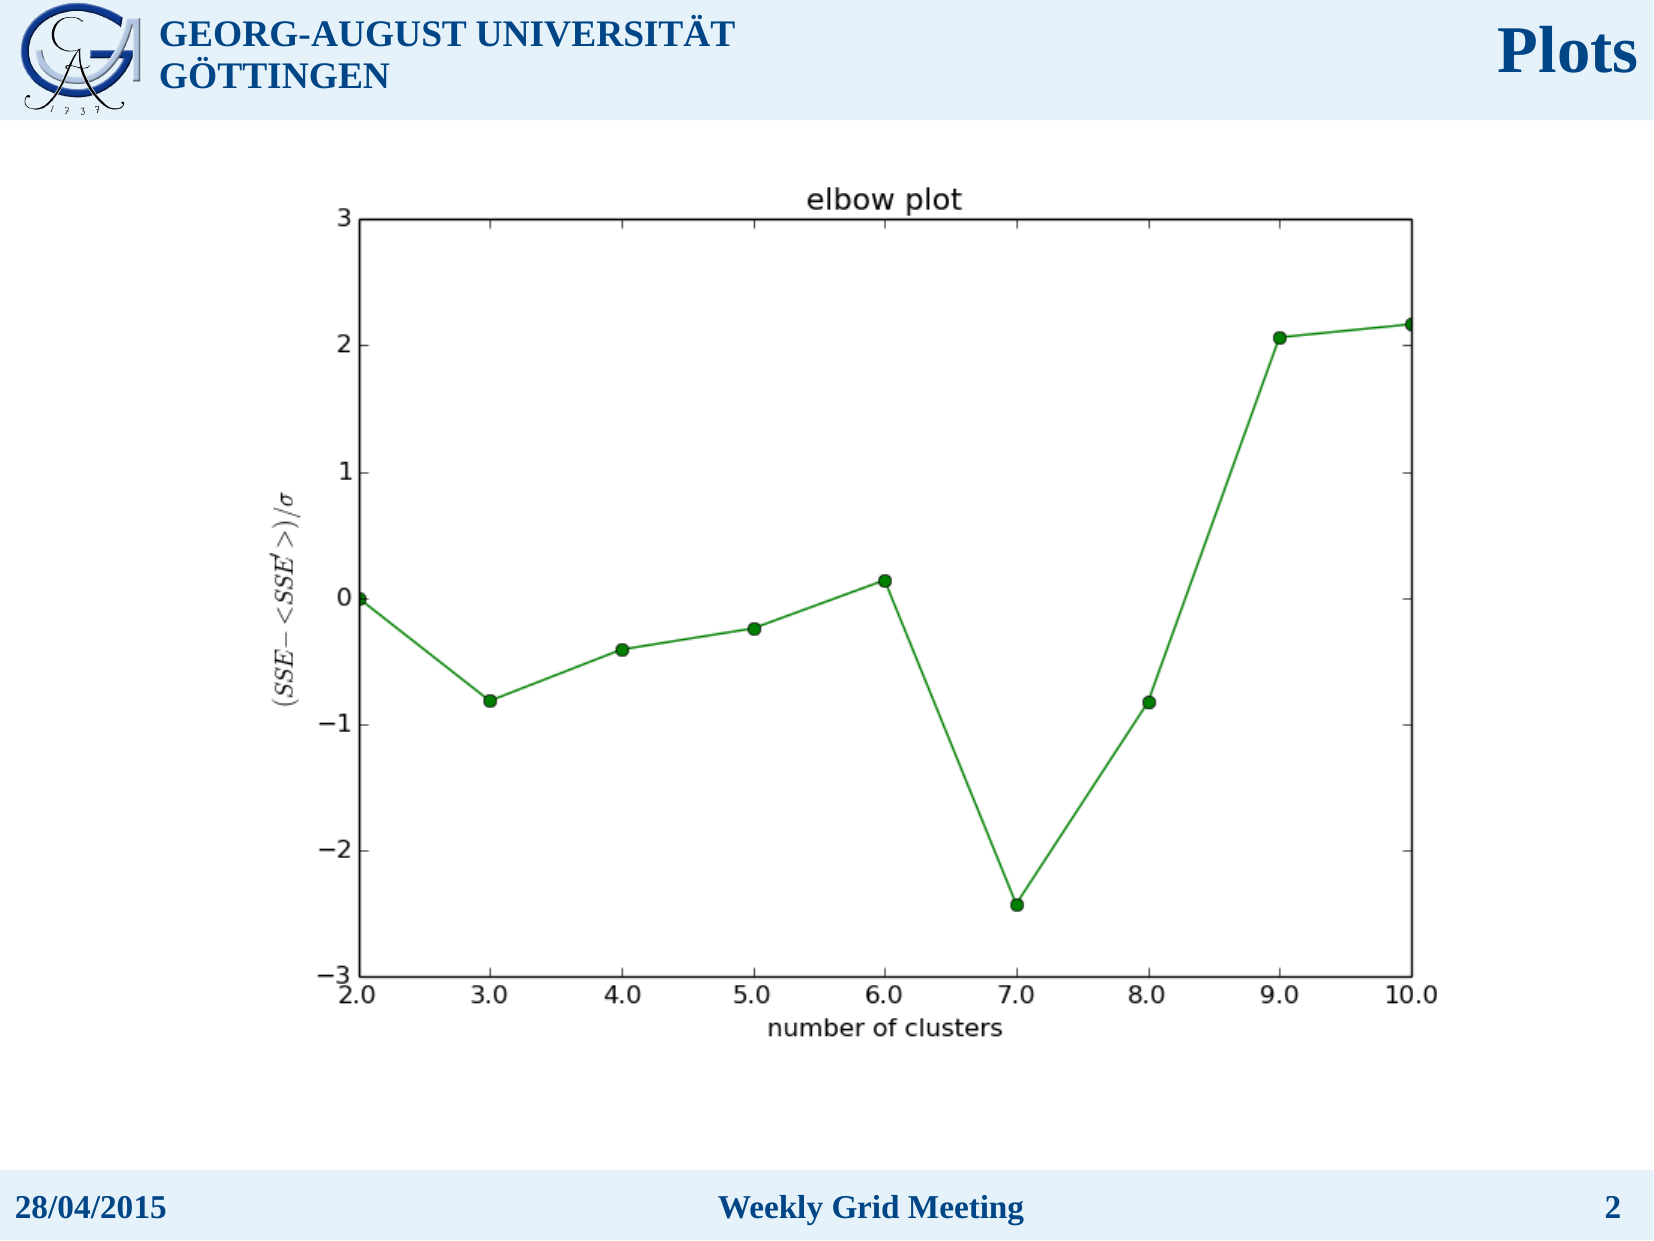

GEORG-AUGUST UNIVERSITÄT GÖTTINGEN
Plots
28/04/2015
Weekly Grid Meeting
2